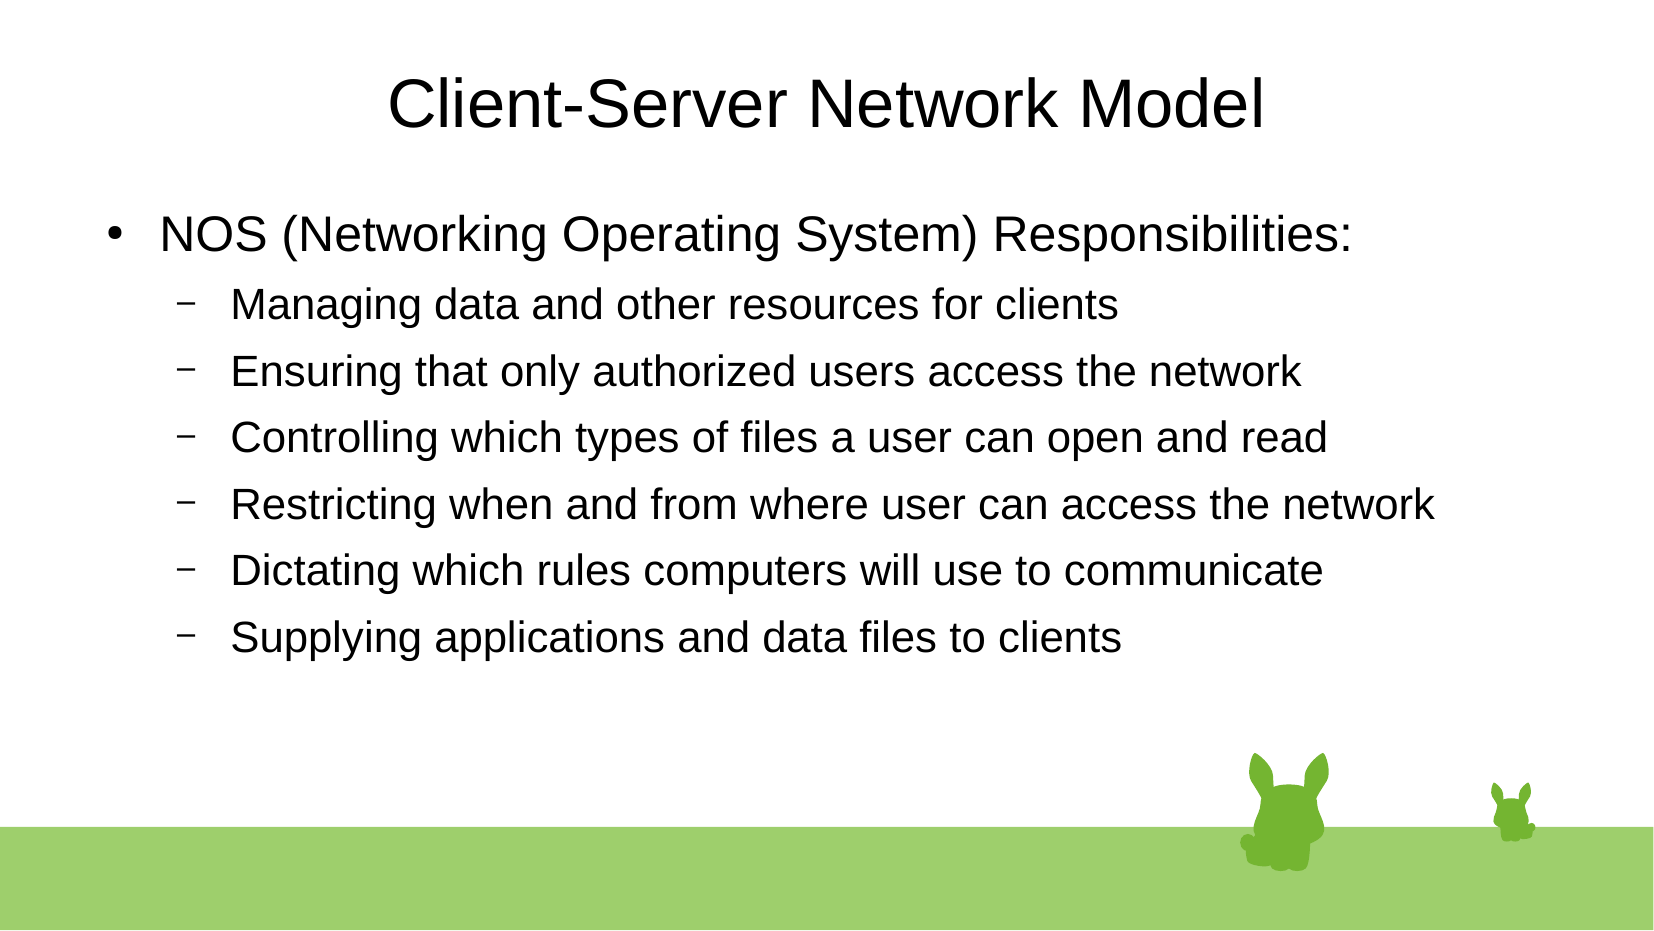

# Client-Server Network Model
NOS (Networking Operating System) Responsibilities:
Managing data and other resources for clients
Ensuring that only authorized users access the network
Controlling which types of files a user can open and read
Restricting when and from where user can access the network
Dictating which rules computers will use to communicate
Supplying applications and data files to clients